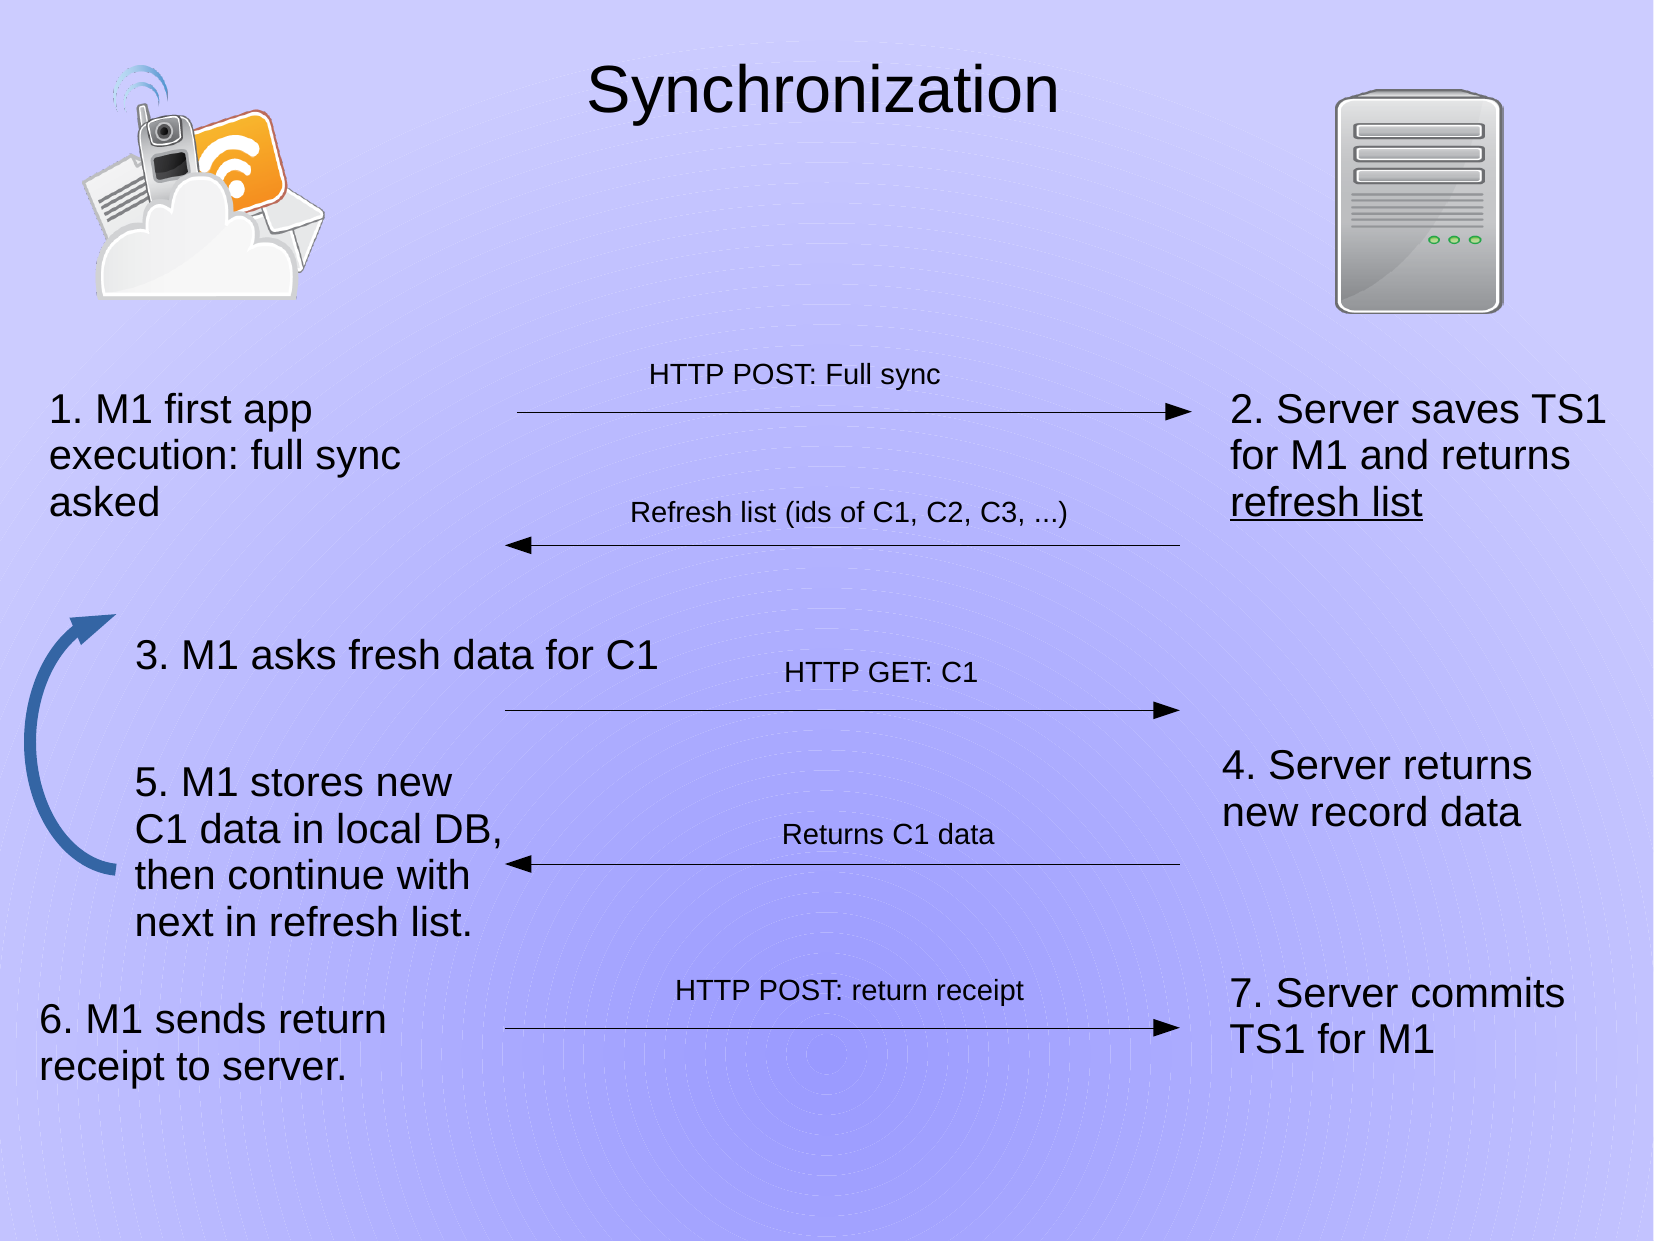

Synchronization
HTTP POST: Full sync
1. M1 first app execution: full sync asked
2. Server saves TS1 for M1 and returns refresh list
Refresh list (ids of C1, C2, C3, ...)
3. M1 asks fresh data for C1
HTTP GET: C1
4. Server returns new record data
5. M1 stores new C1 data in local DB, then continue with next in refresh list.
Returns C1 data
7. Server commits TS1 for M1
HTTP POST: return receipt
6. M1 sends return receipt to server.